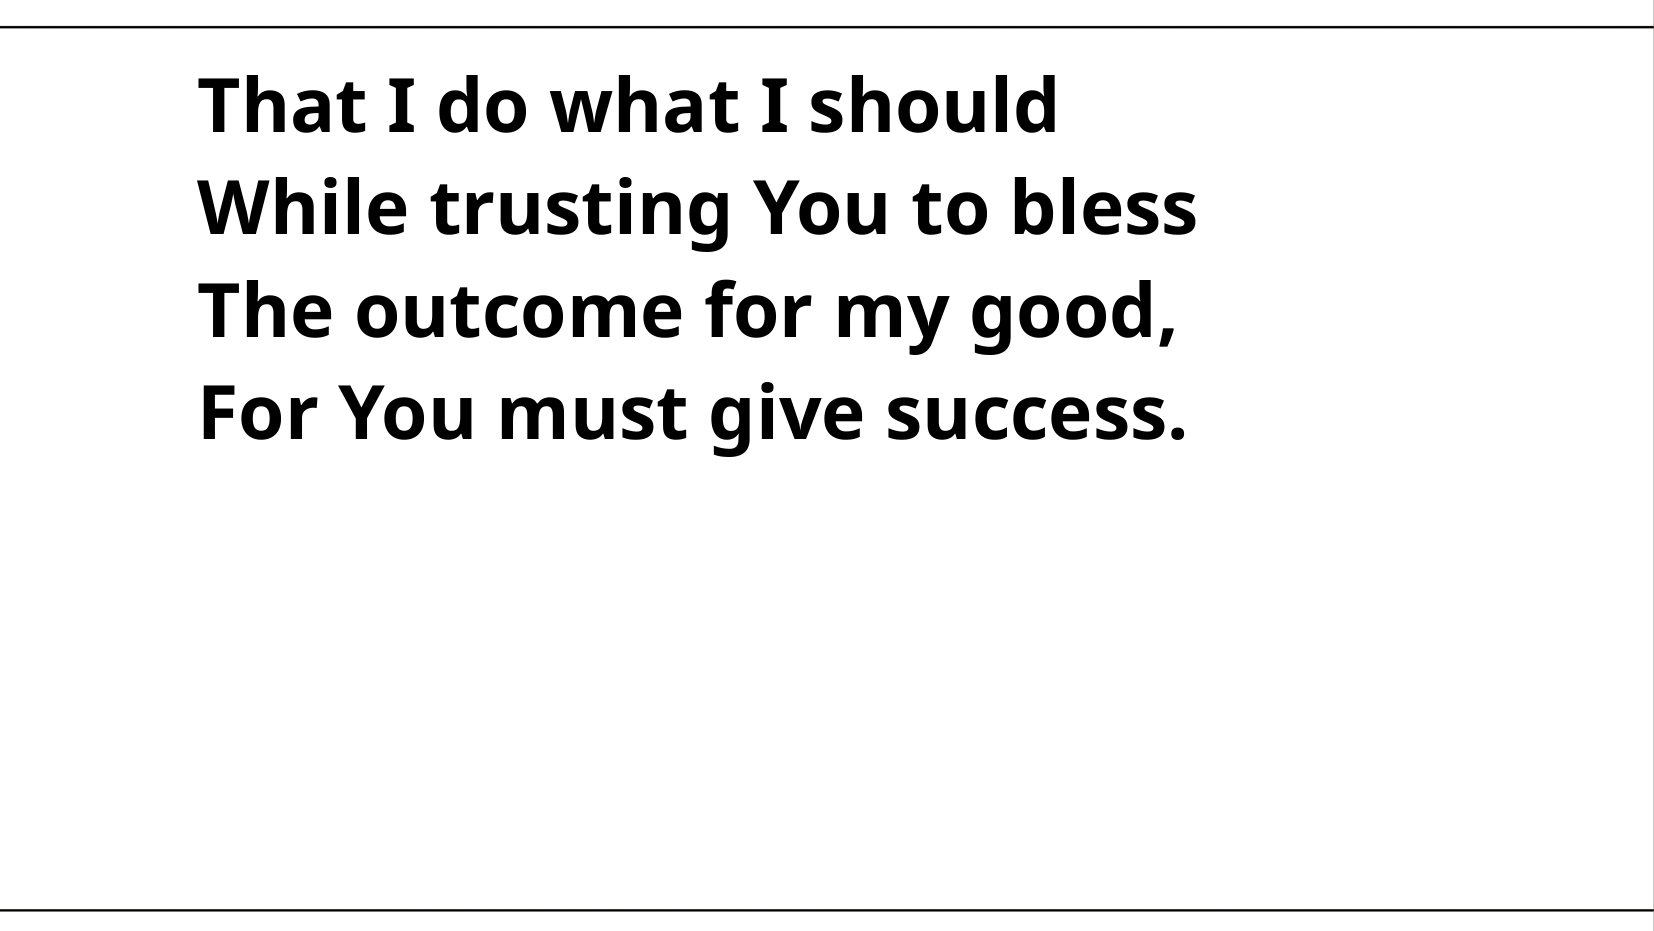

That I do what I should
 While trusting You to bless
 The outcome for my good,
 For You must give success.